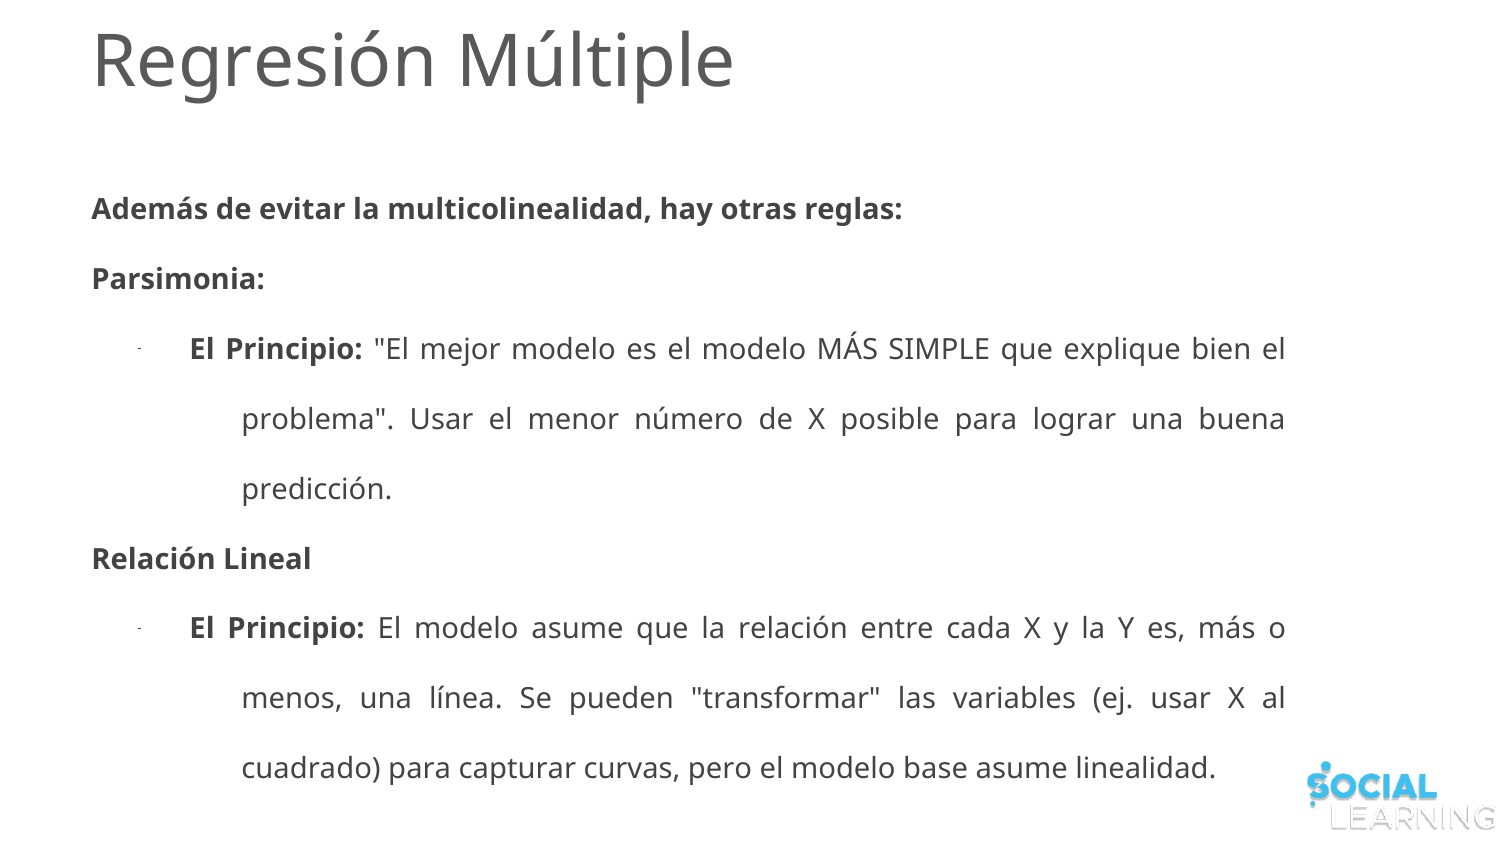

Regresión Múltiple
Además de evitar la multicolinealidad, hay otras reglas:
Parsimonia:
El Principio: "El mejor modelo es el modelo MÁS SIMPLE que explique bien el problema". Usar el menor número de X posible para lograr una buena predicción.
Relación Lineal
El Principio: El modelo asume que la relación entre cada X y la Y es, más o menos, una línea. Se pueden "transformar" las variables (ej. usar X al cuadrado) para capturar curvas, pero el modelo base asume linealidad.